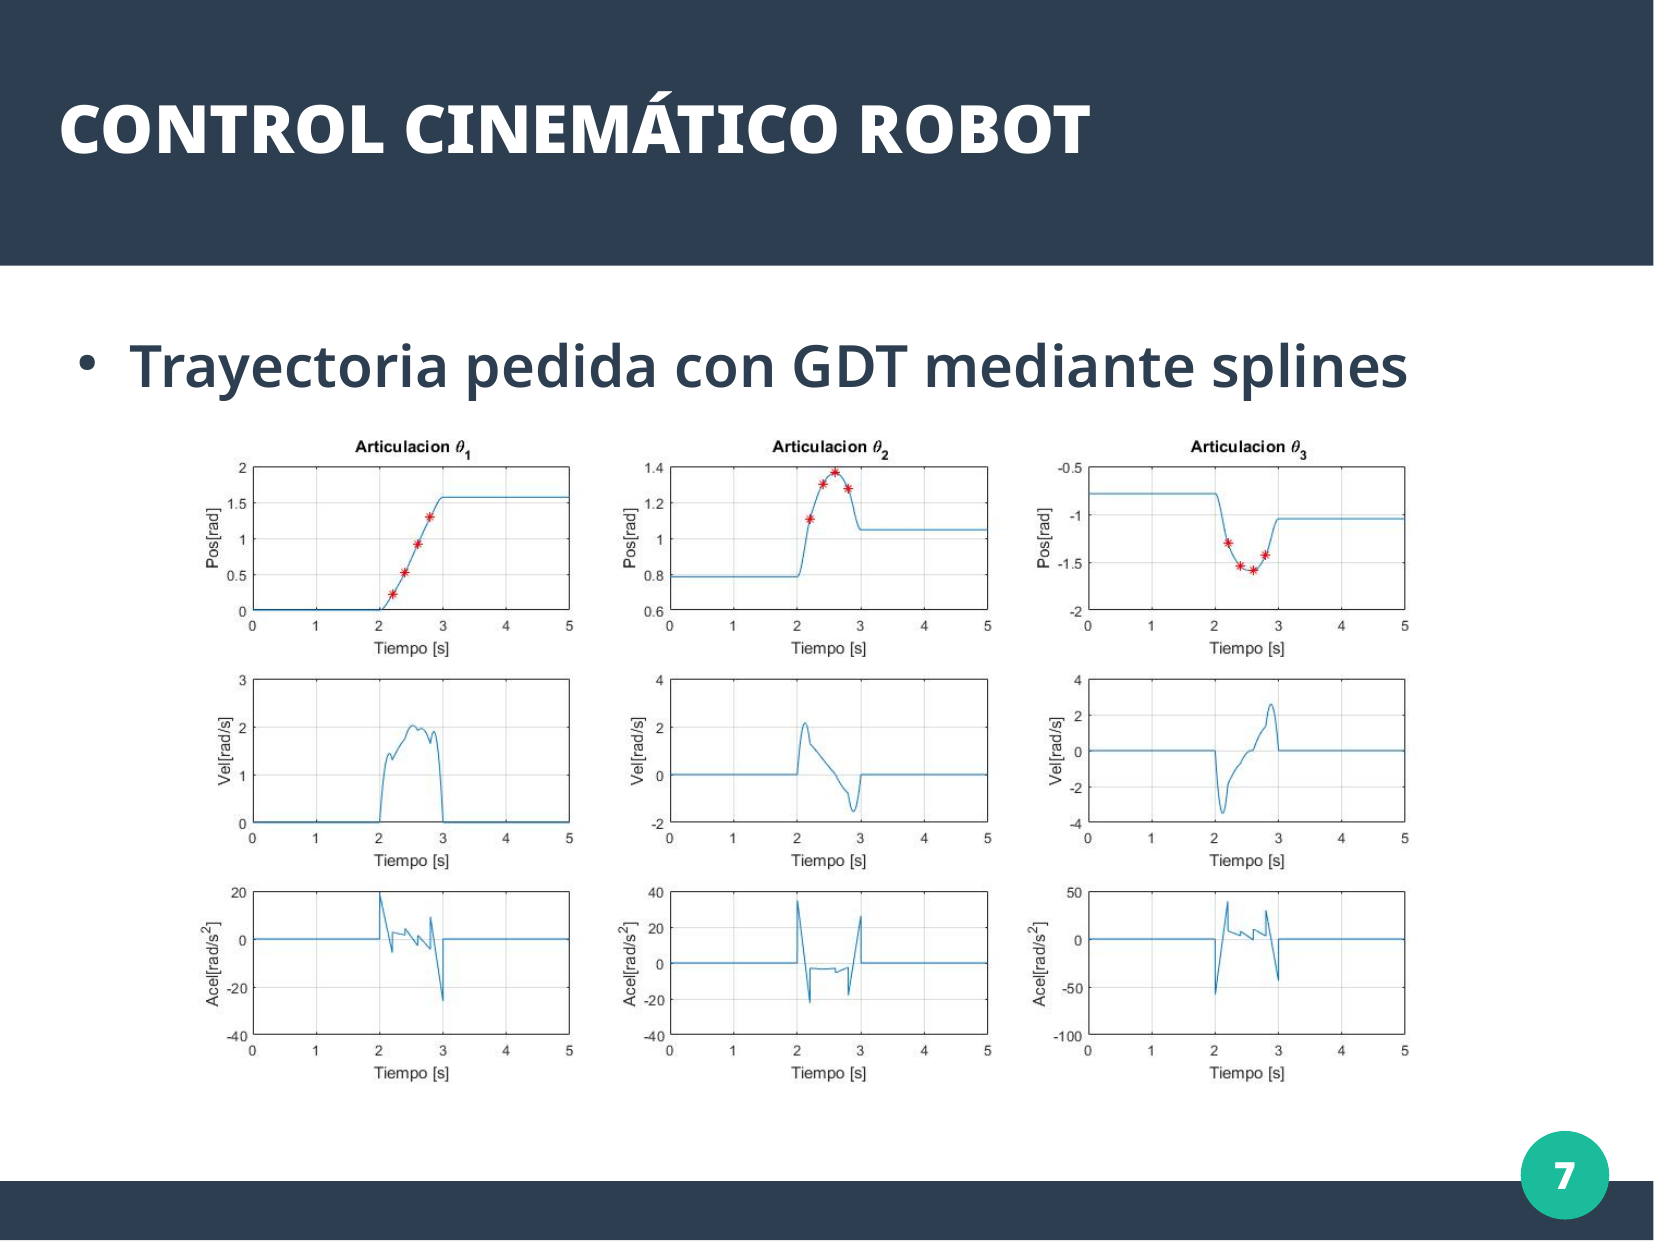

# CONTROL CINEMÁTICO ROBOT
Trayectoria pedida con GDT mediante splines
7